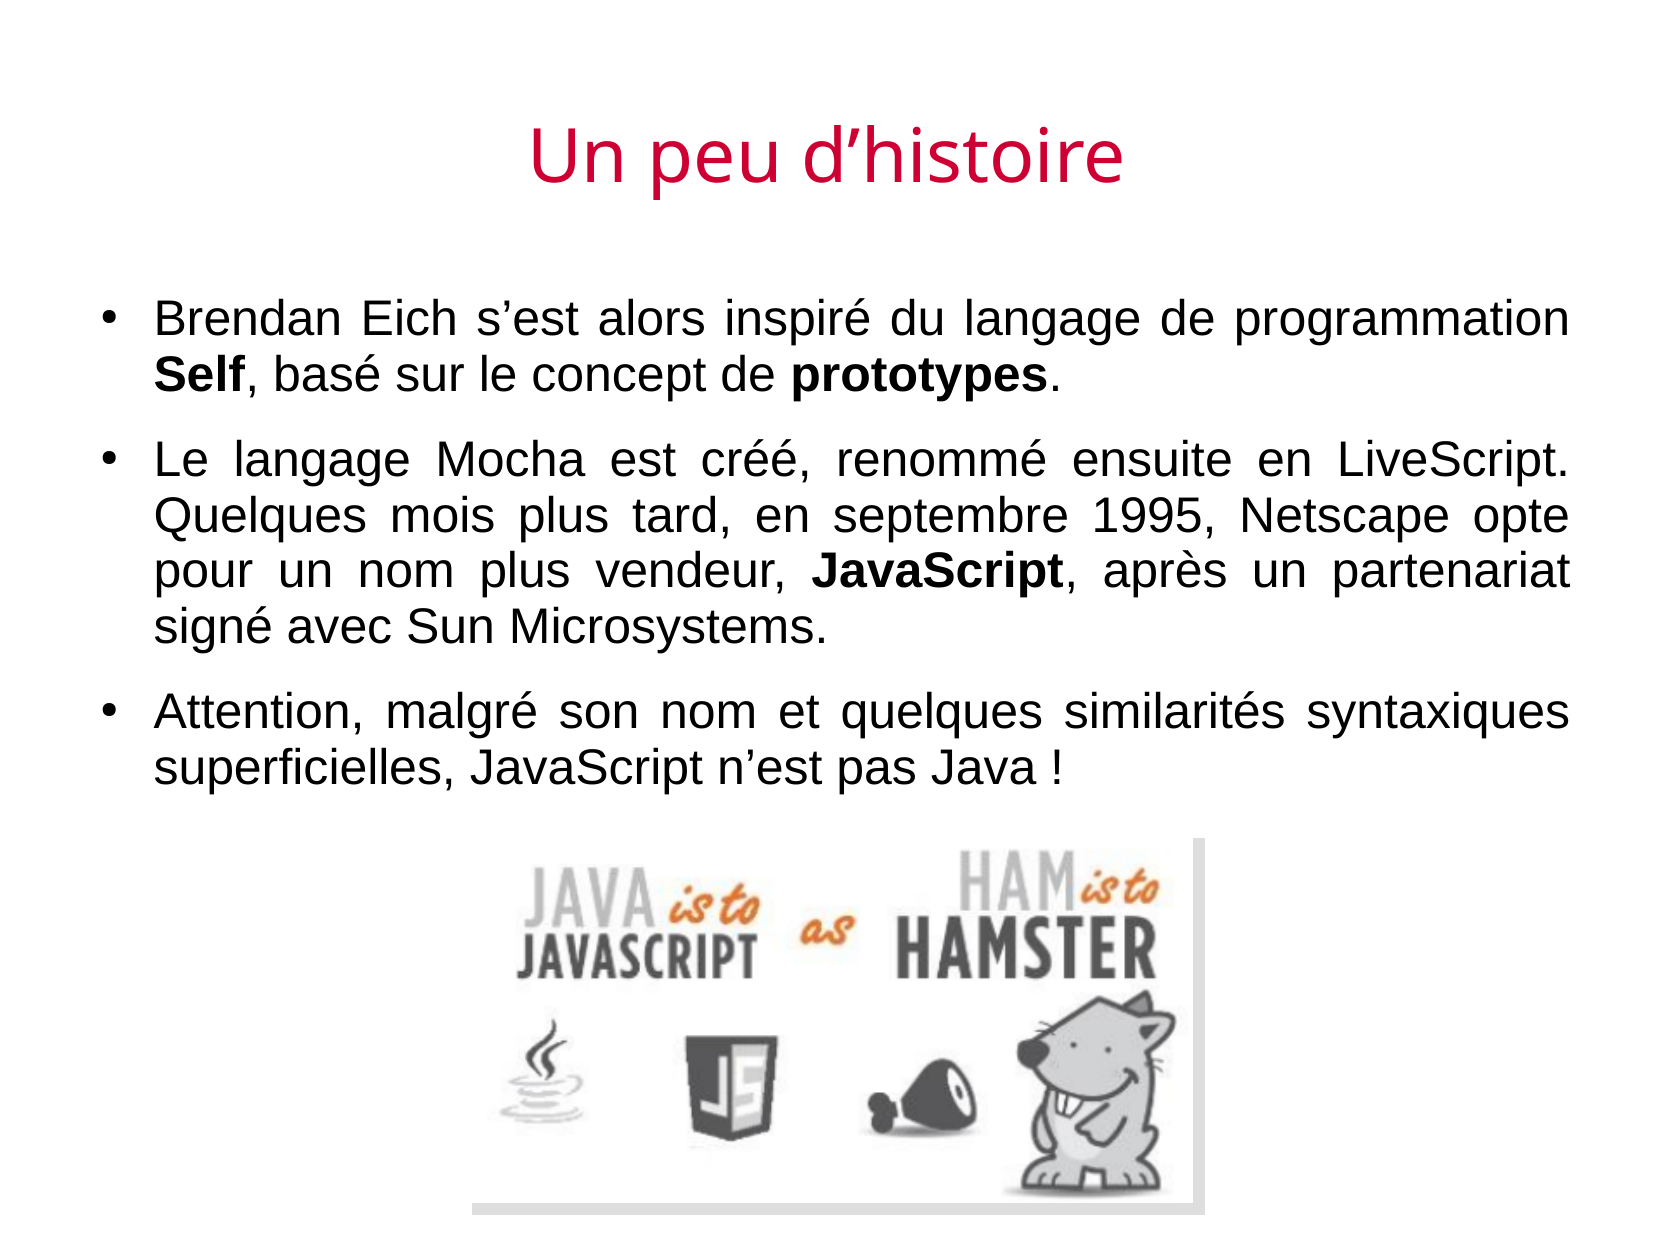

# Un peu d’histoire
Brendan Eich s’est alors inspiré du langage de programmation Self, basé sur le concept de prototypes.
Le langage Mocha est créé, renommé ensuite en LiveScript.
Quelques mois plus tard, en septembre 1995, Netscape opte pour un nom plus vendeur, JavaScript, après un partenariat signé avec Sun Microsystems.
Attention, malgré son nom et quelques similarités syntaxiques superficielles, JavaScript n’est pas Java !